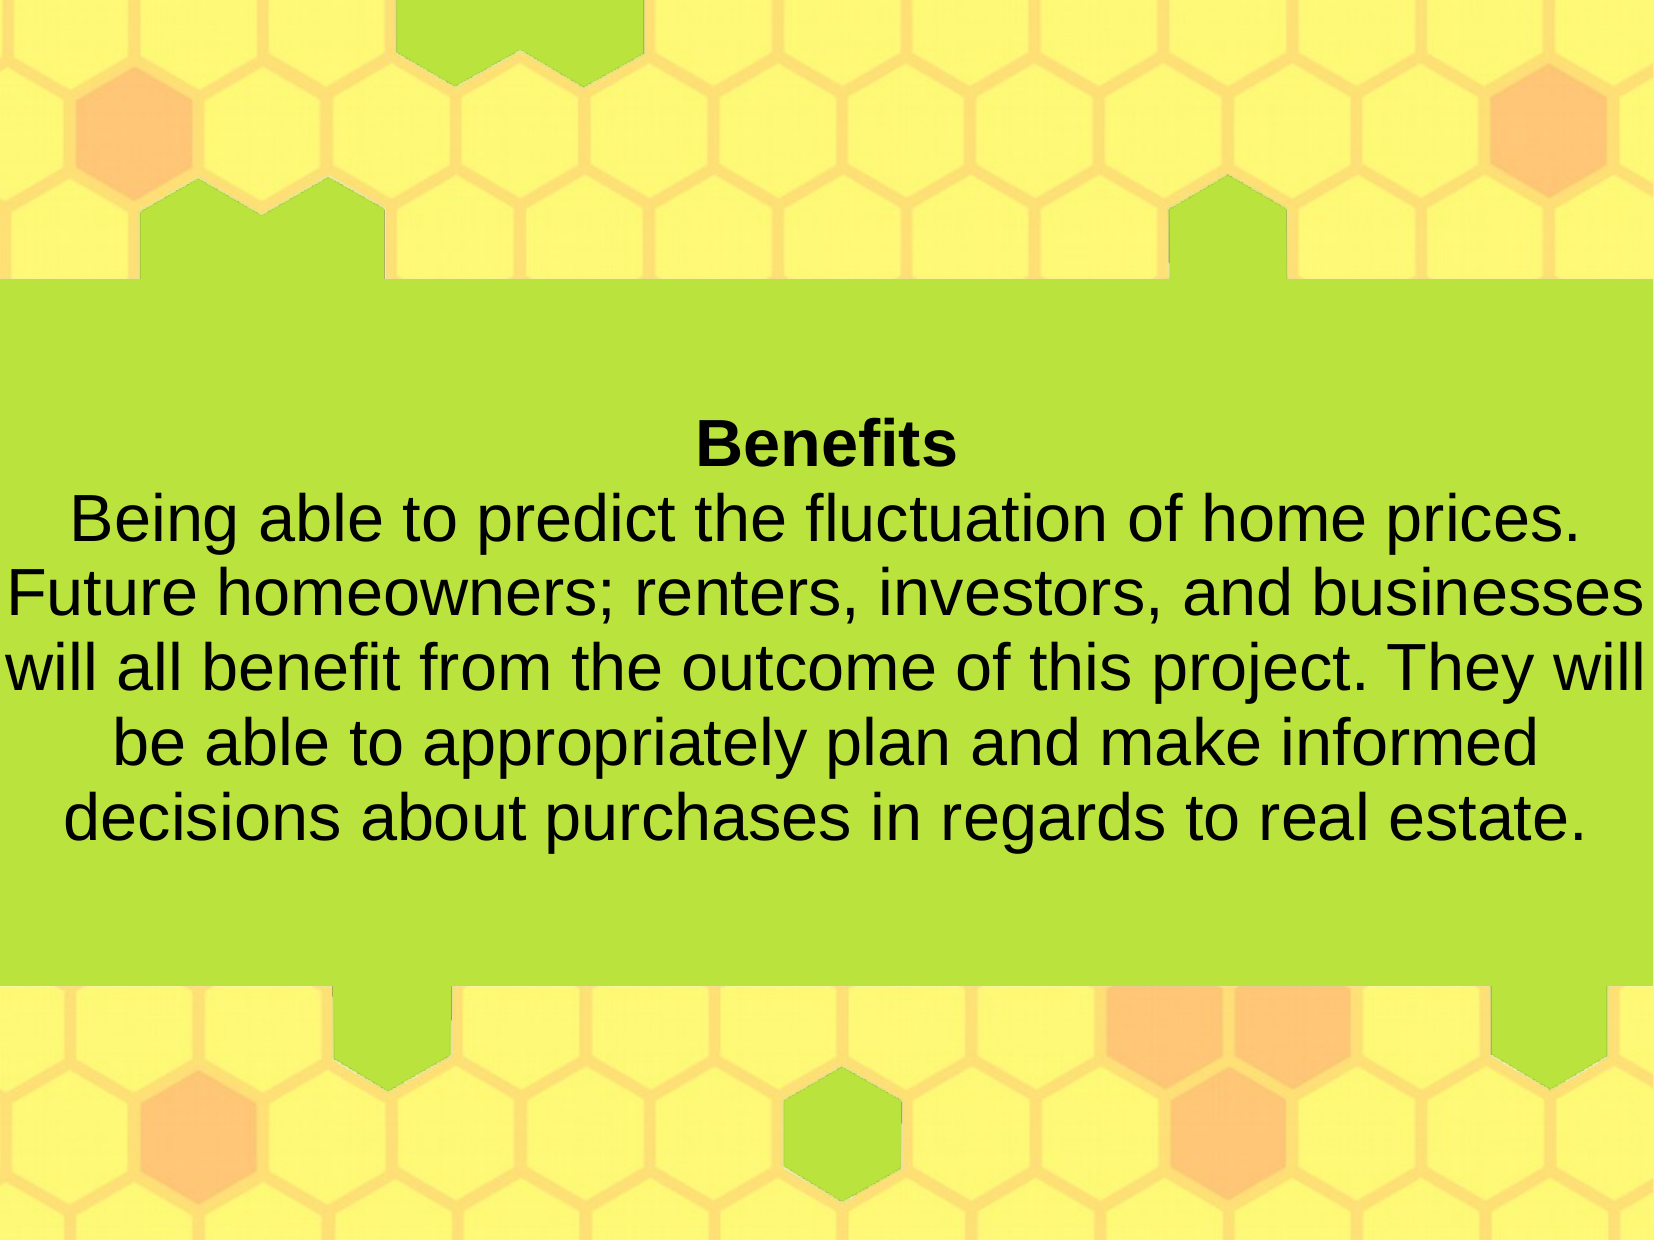

# Benefits
Being able to predict the fluctuation of home prices. Future homeowners; renters, investors, and businesses will all benefit from the outcome of this project. They will be able to appropriately plan and make informed decisions about purchases in regards to real estate.